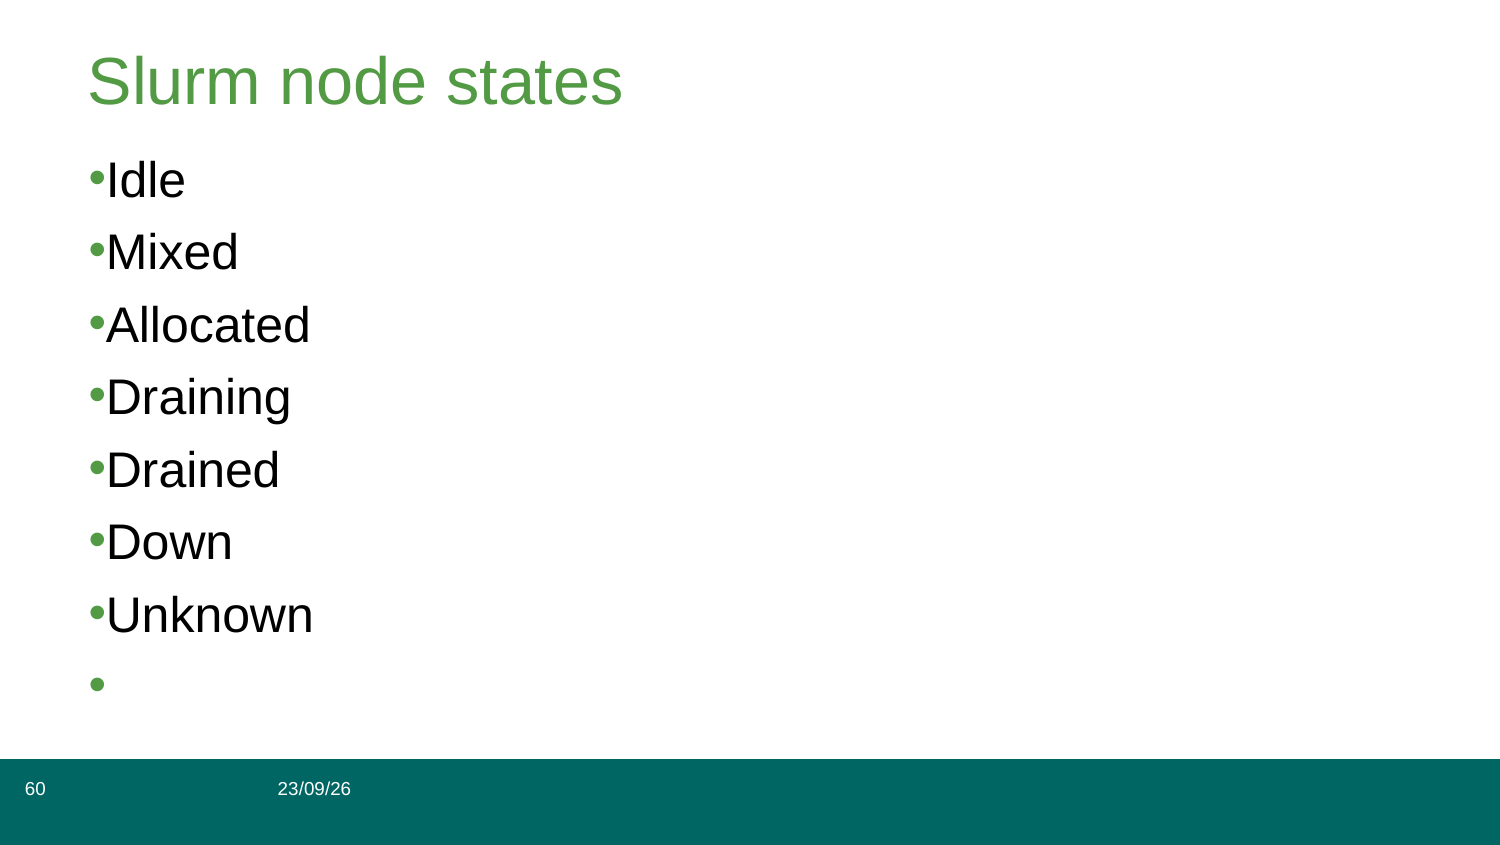

# Slurm node states
Idle
Mixed
Allocated
Draining
Drained
Down
Unknown